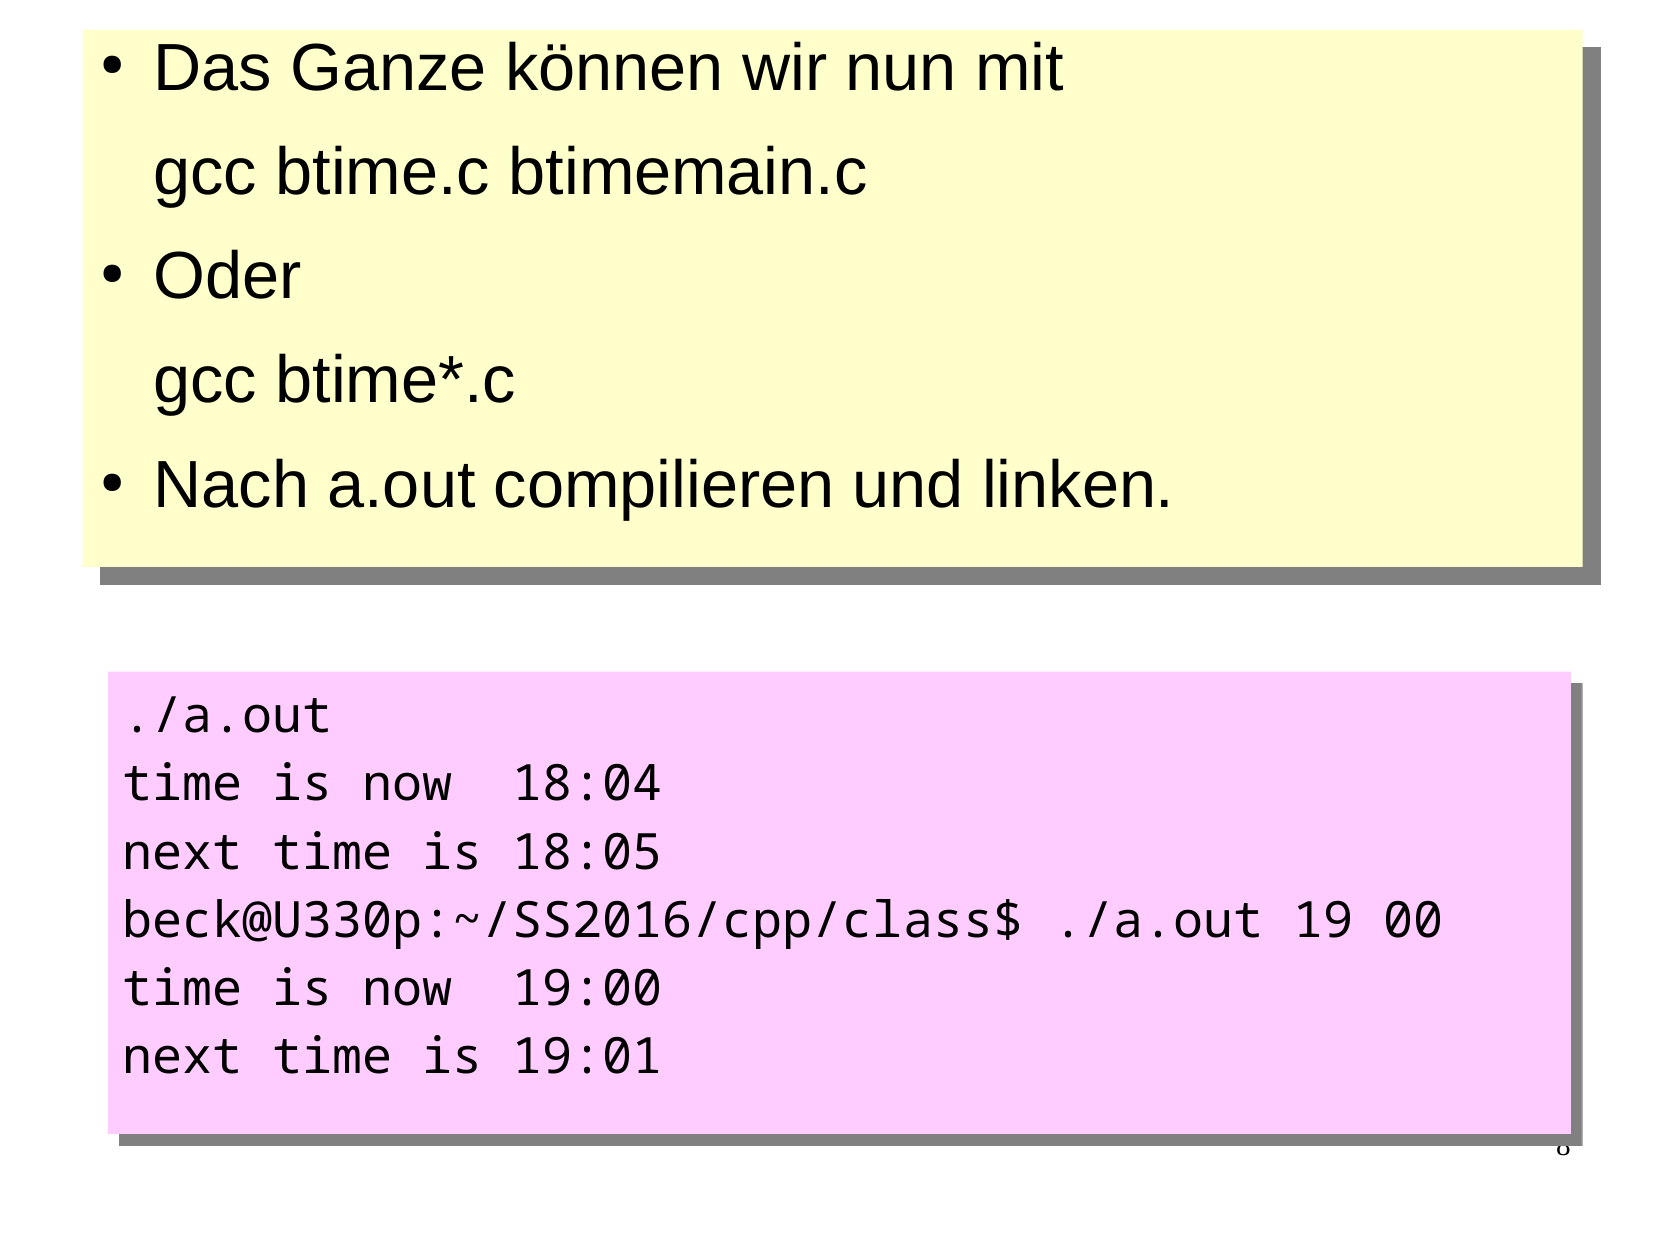

# Das Ganze können wir nun mit
gcc btime.c btimemain.c
Oder
gcc btime*.c
Nach a.out compilieren und linken.
./a.out
time is now 18:04
next time is 18:05
beck@U330p:~/SS2016/cpp/class$ ./a.out 19 00
time is now 19:00
next time is 19:01
8